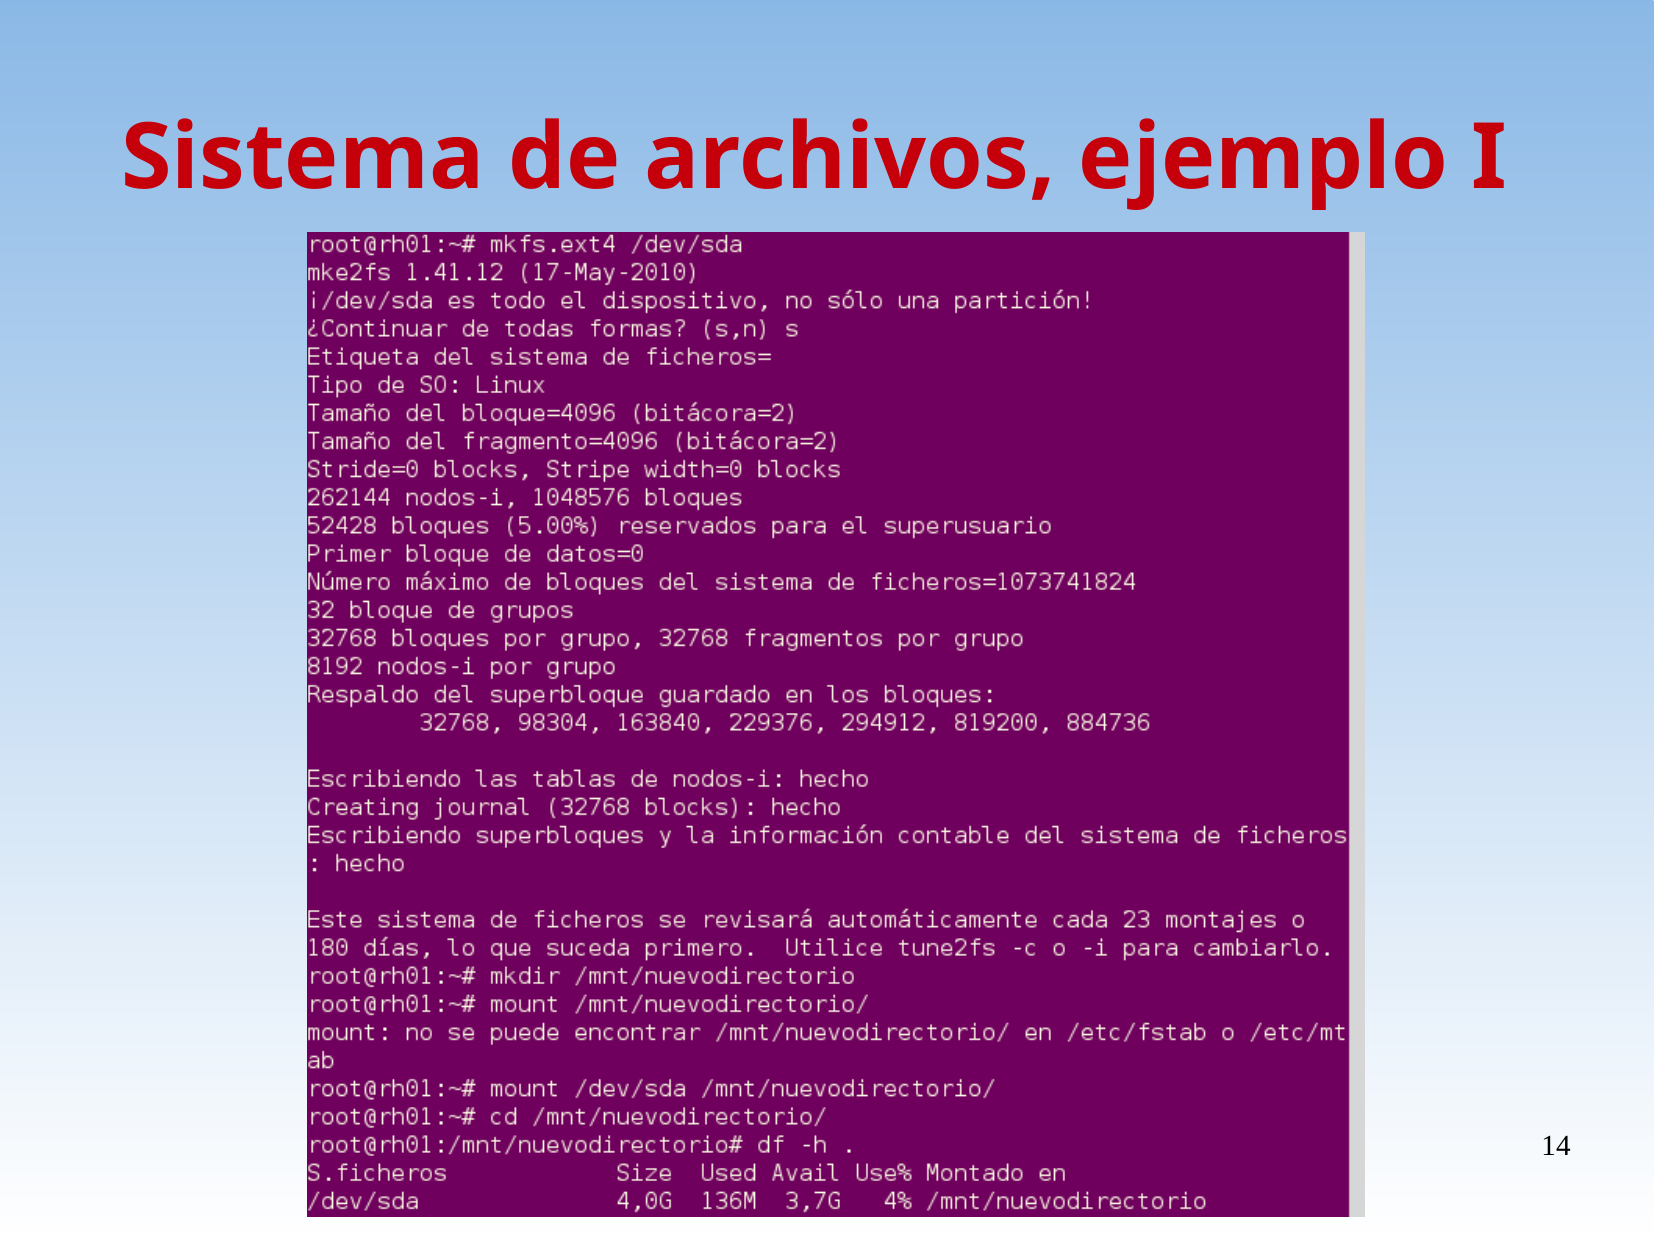

# Sistema de archivos, ejemplo I
ASA 2019 - Ing. Miriam Lechner
14